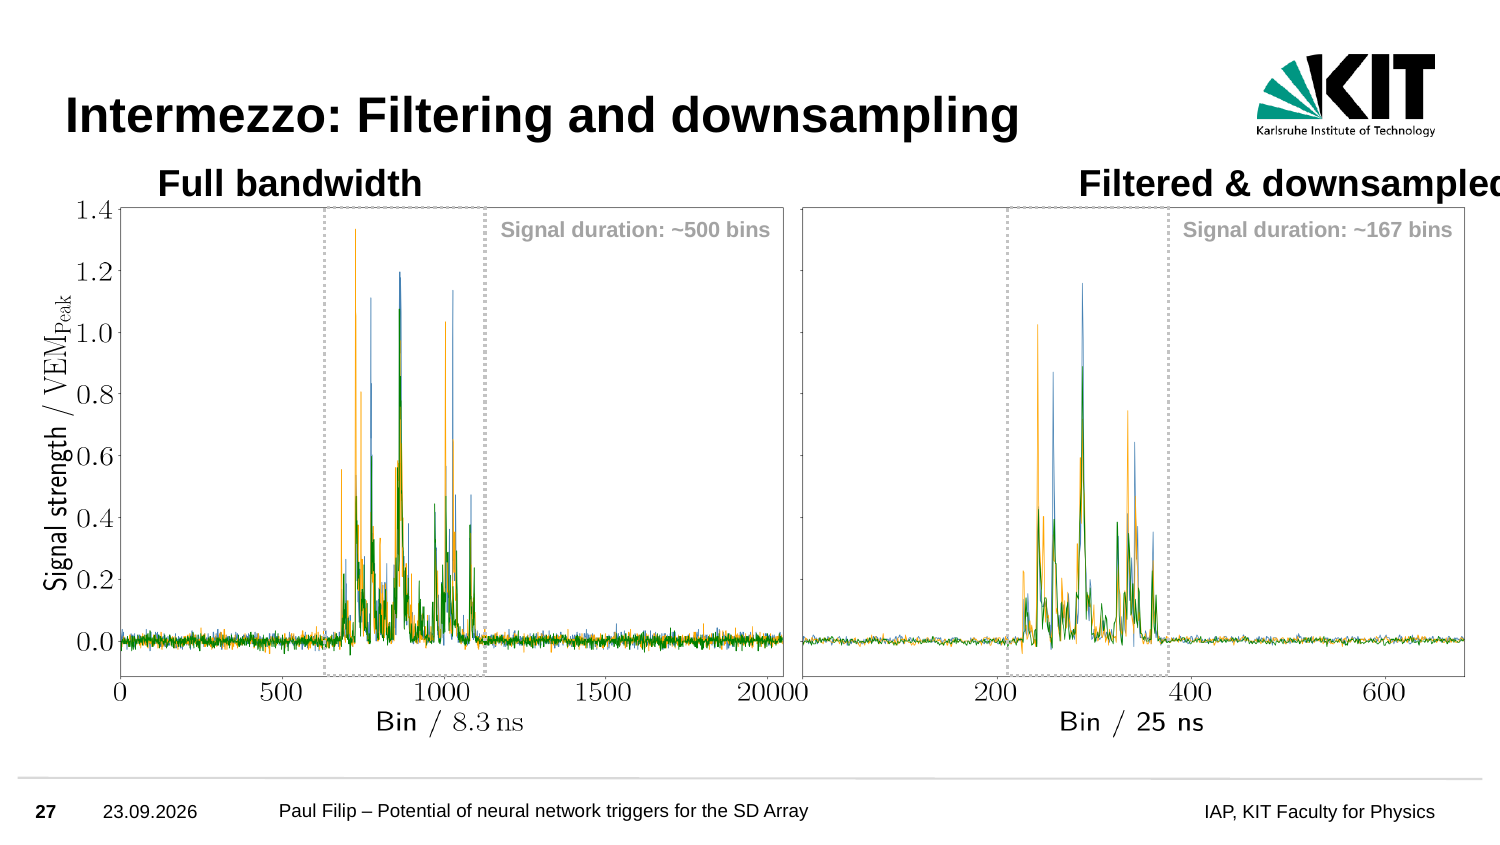

# Intermezzo: Filtering and downsampling
Full bandwidth					 Filtered & downsampled
Signal duration: ~500 bins
Signal duration: ~167 bins
27